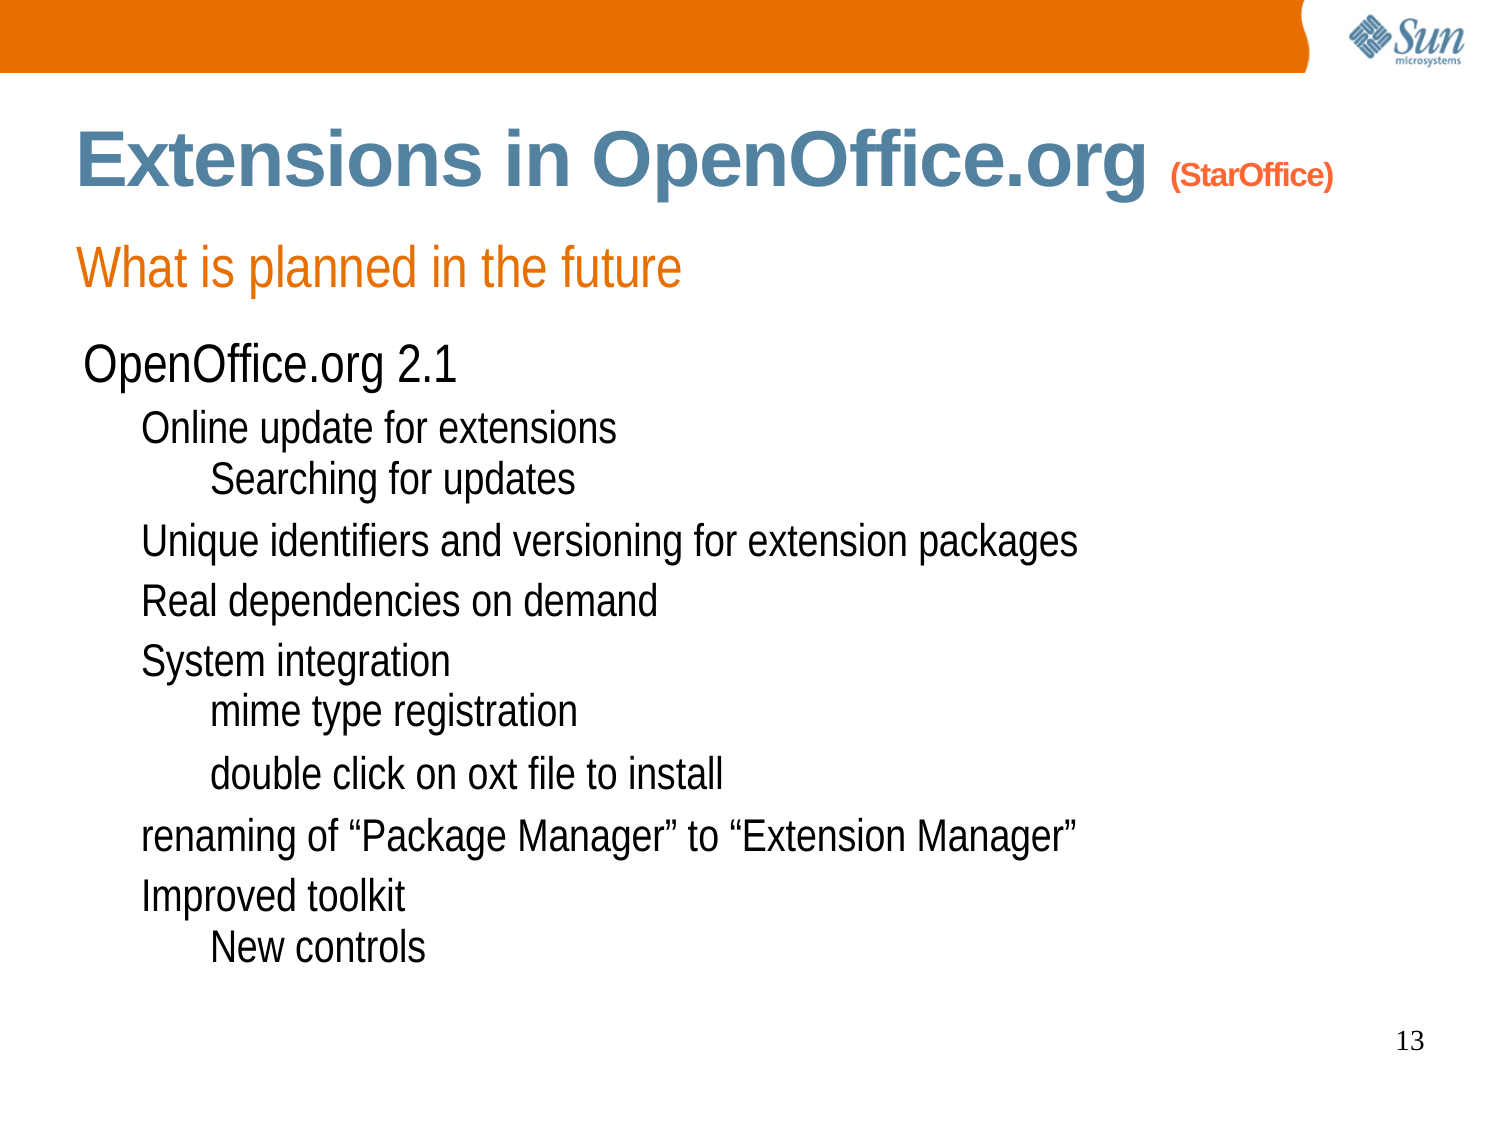

# Extensions in OpenOffice.org (StarOffice)
What is planned in the future
OpenOffice.org 2.1
Online update for extensions
Searching for updates
Unique identifiers and versioning for extension packages
Real dependencies on demand
System integration
mime type registration
double click on oxt file to install
renaming of “Package Manager” to “Extension Manager”
Improved toolkit
New controls
13